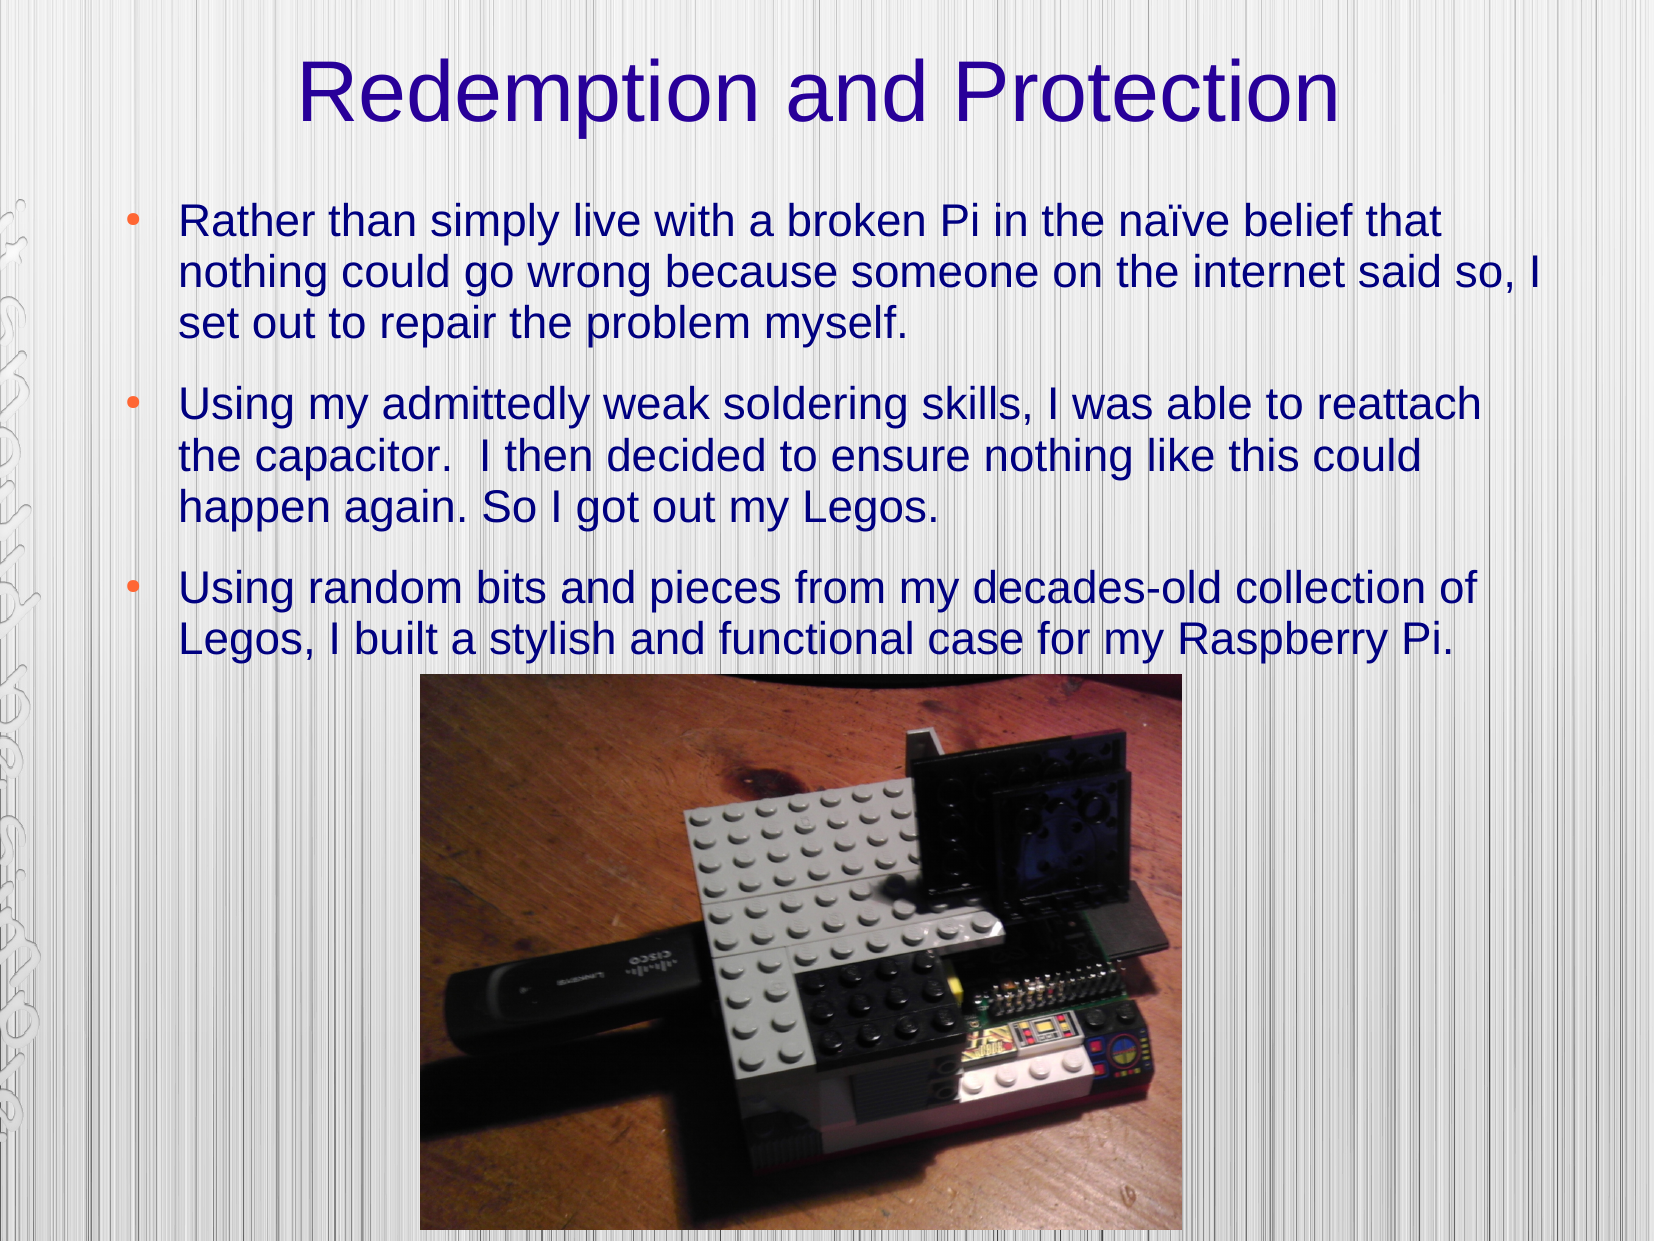

# Redemption and Protection
Rather than simply live with a broken Pi in the naïve belief that nothing could go wrong because someone on the internet said so, I set out to repair the problem myself.
Using my admittedly weak soldering skills, I was able to reattach the capacitor. I then decided to ensure nothing like this could happen again. So I got out my Legos.
Using random bits and pieces from my decades-old collection of Legos, I built a stylish and functional case for my Raspberry Pi.